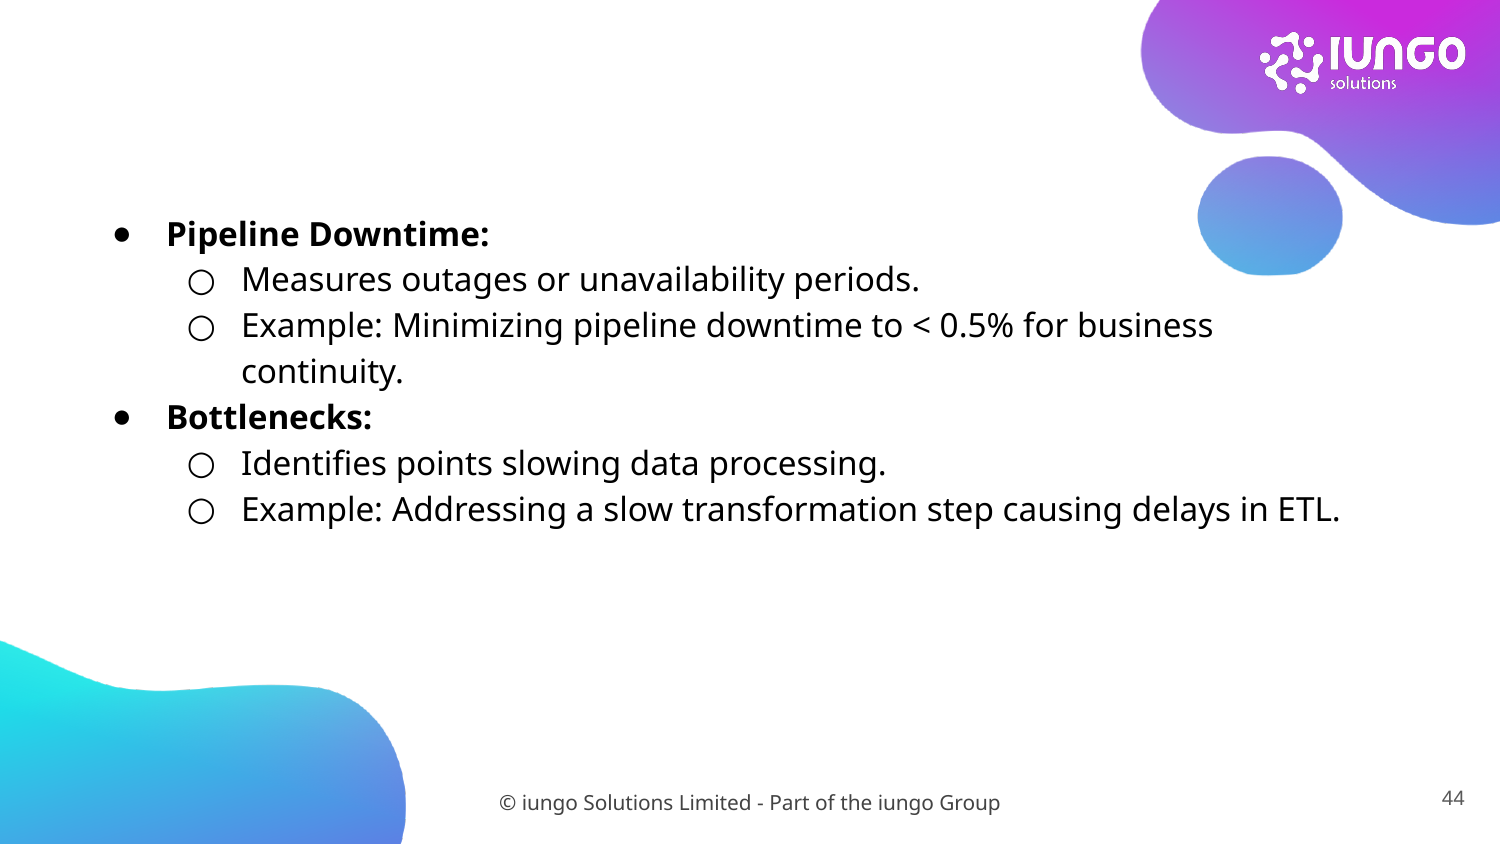

# Pipeline Downtime:
Measures outages or unavailability periods.
Example: Minimizing pipeline downtime to < 0.5% for business continuity.
Bottlenecks:
Identifies points slowing data processing.
Example: Addressing a slow transformation step causing delays in ETL.